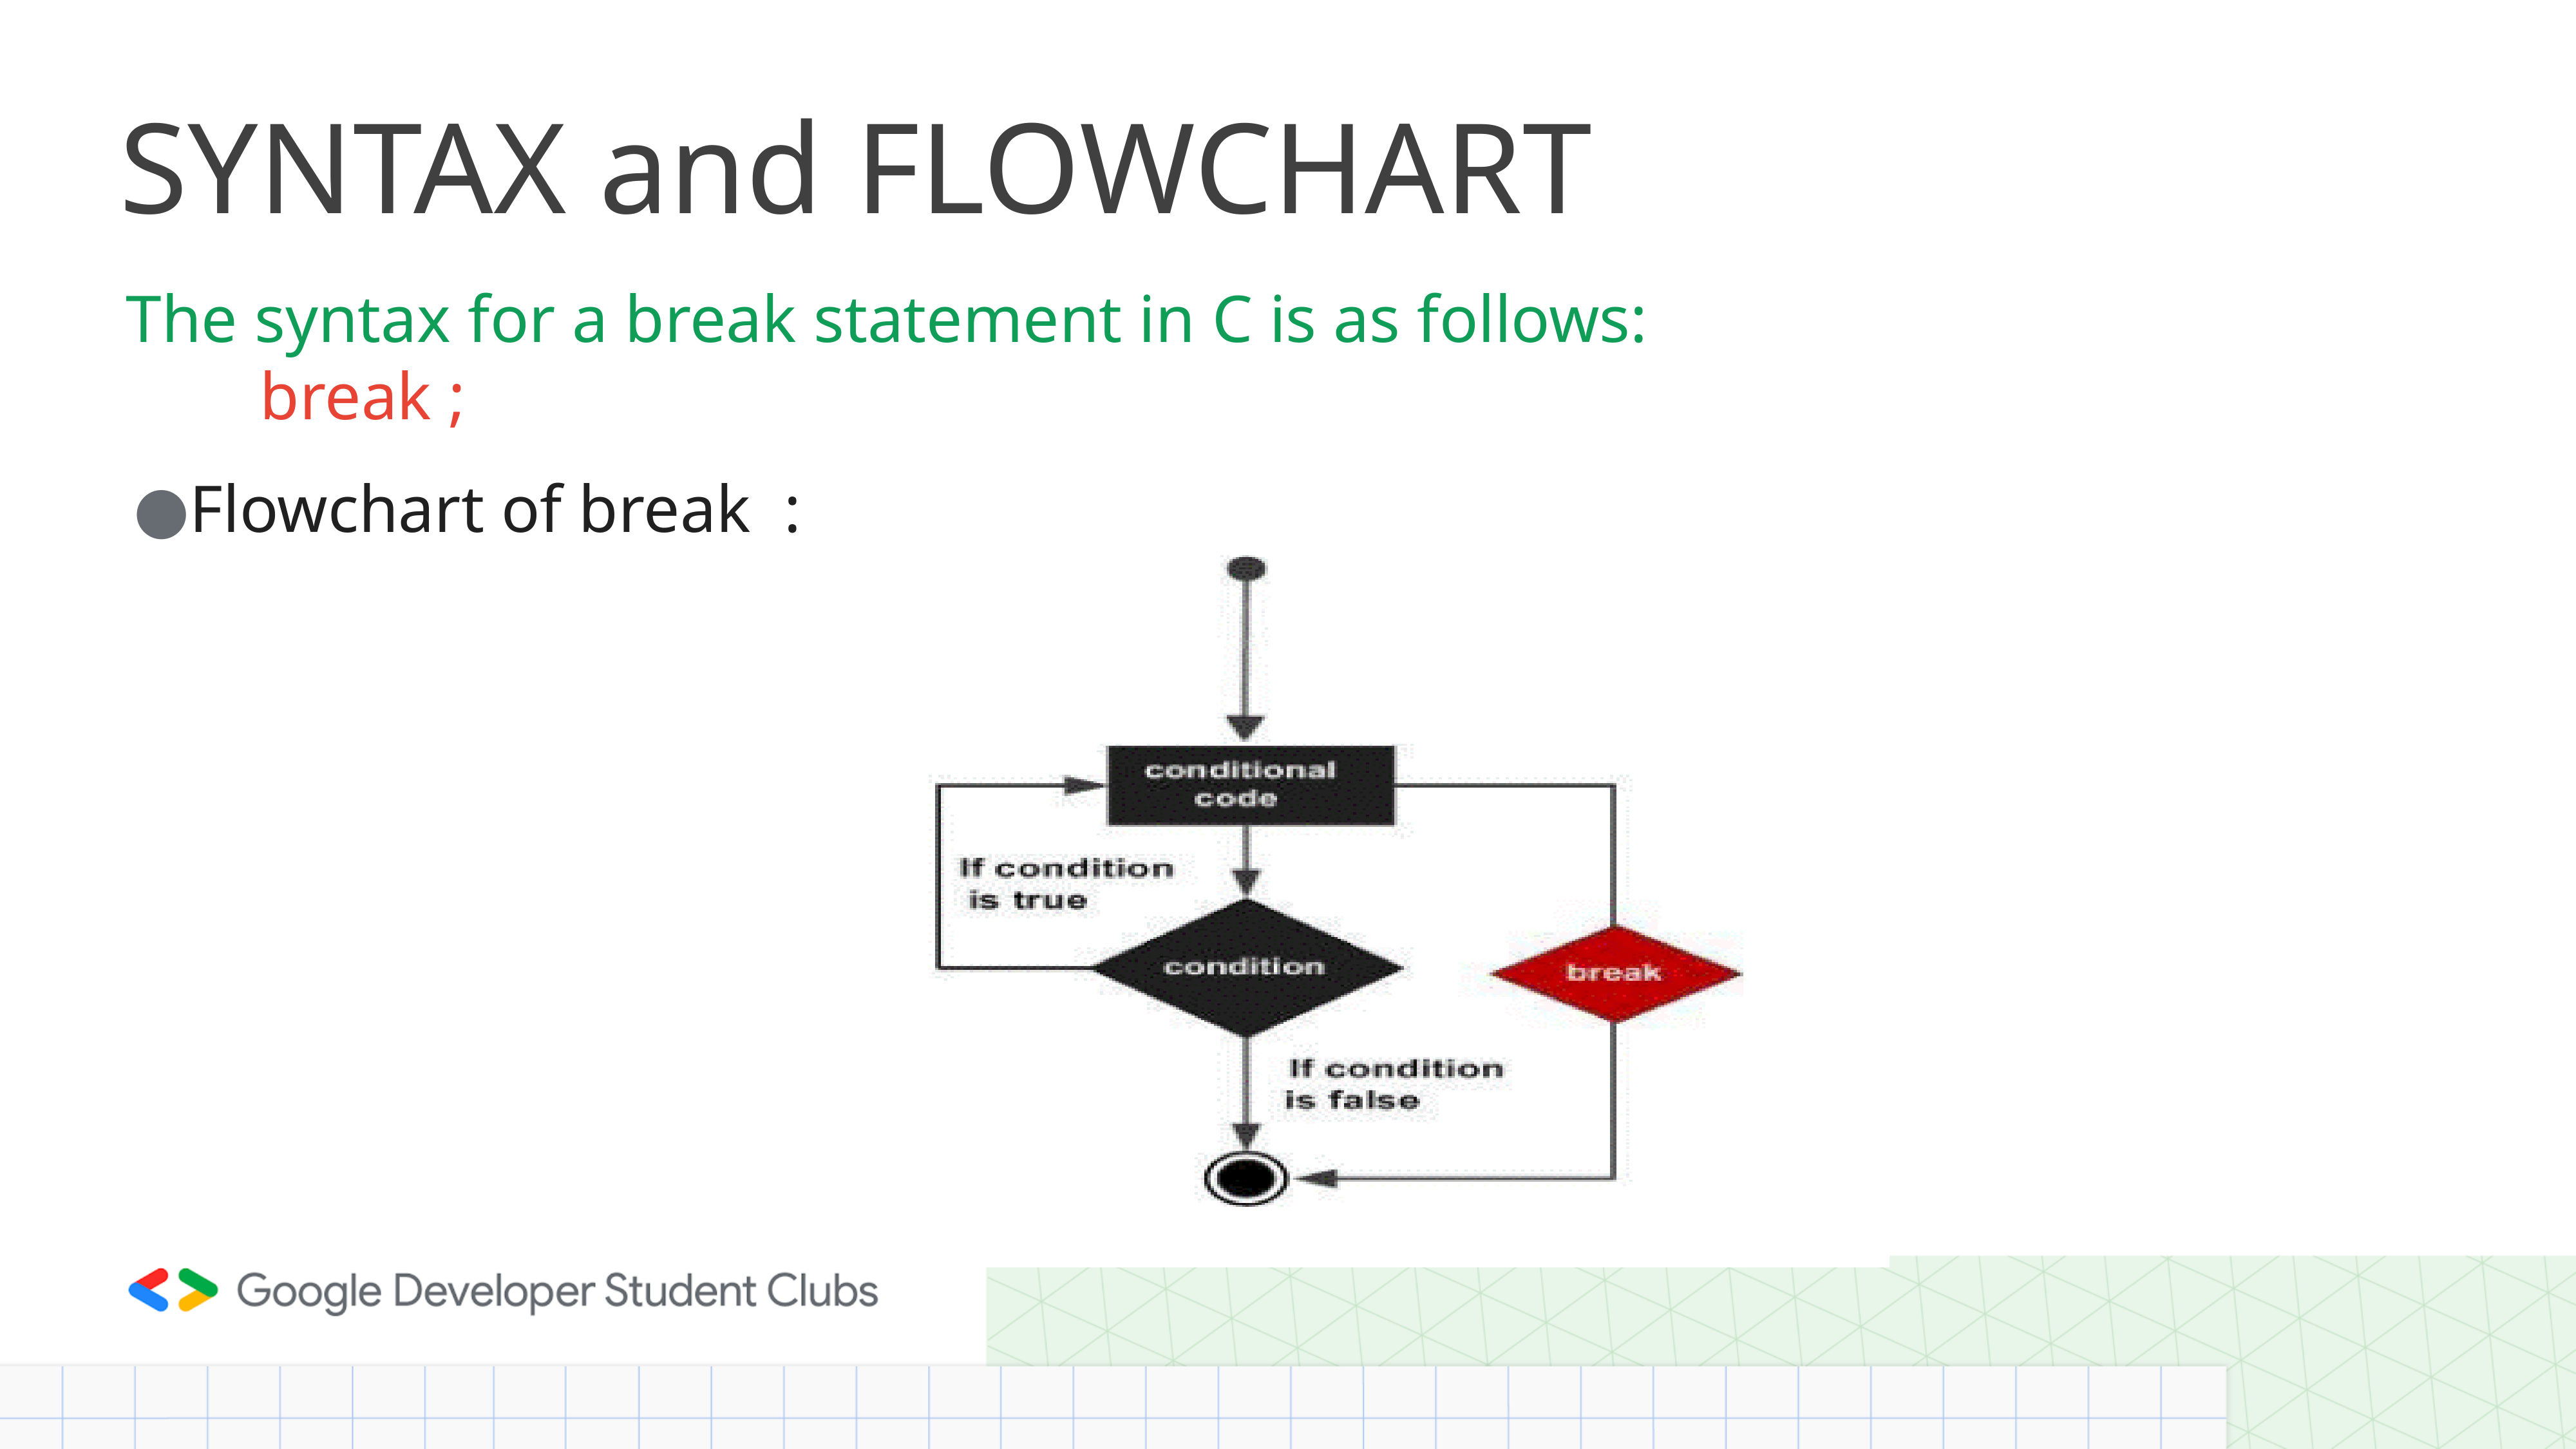

SYNTAX and FLOWCHART
The syntax for a break statement in C is as follows:
 break ;
# Flowchart of break :